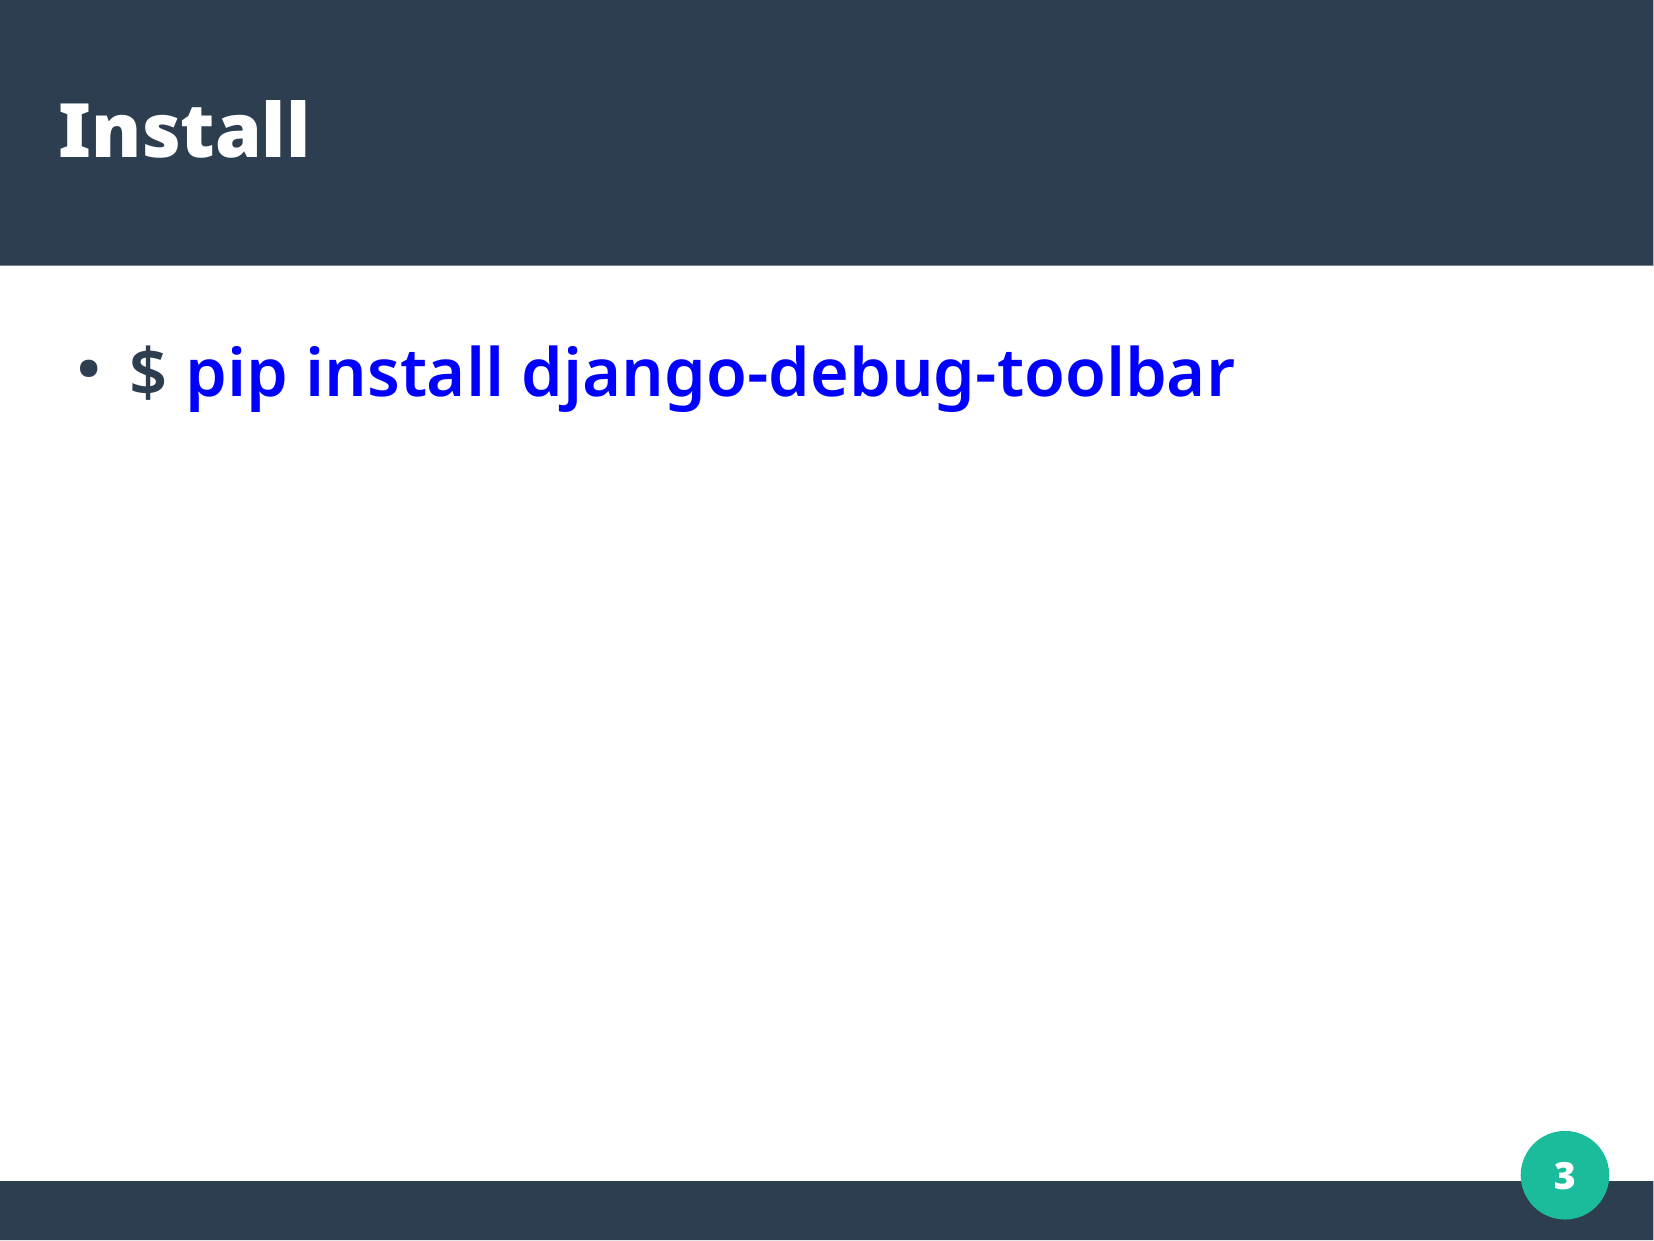

# Install
$ pip install django-debug-toolbar
3